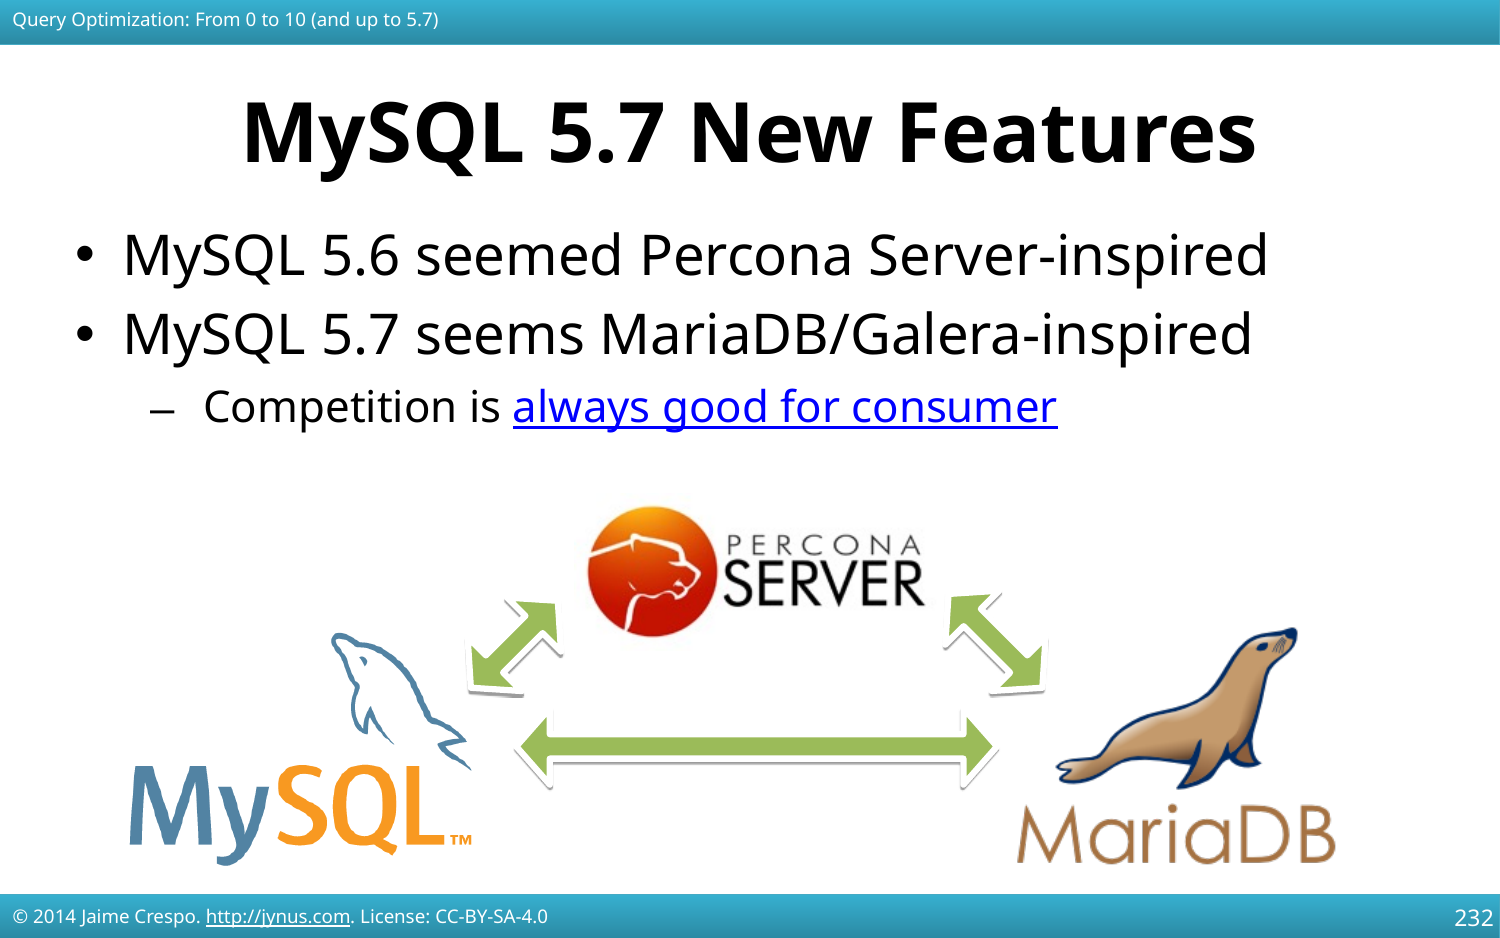

# MySQL 5.7 New Features
MySQL 5.6 seemed Percona Server-inspired
MySQL 5.7 seems MariaDB/Galera-inspired
Competition is always good for consumer